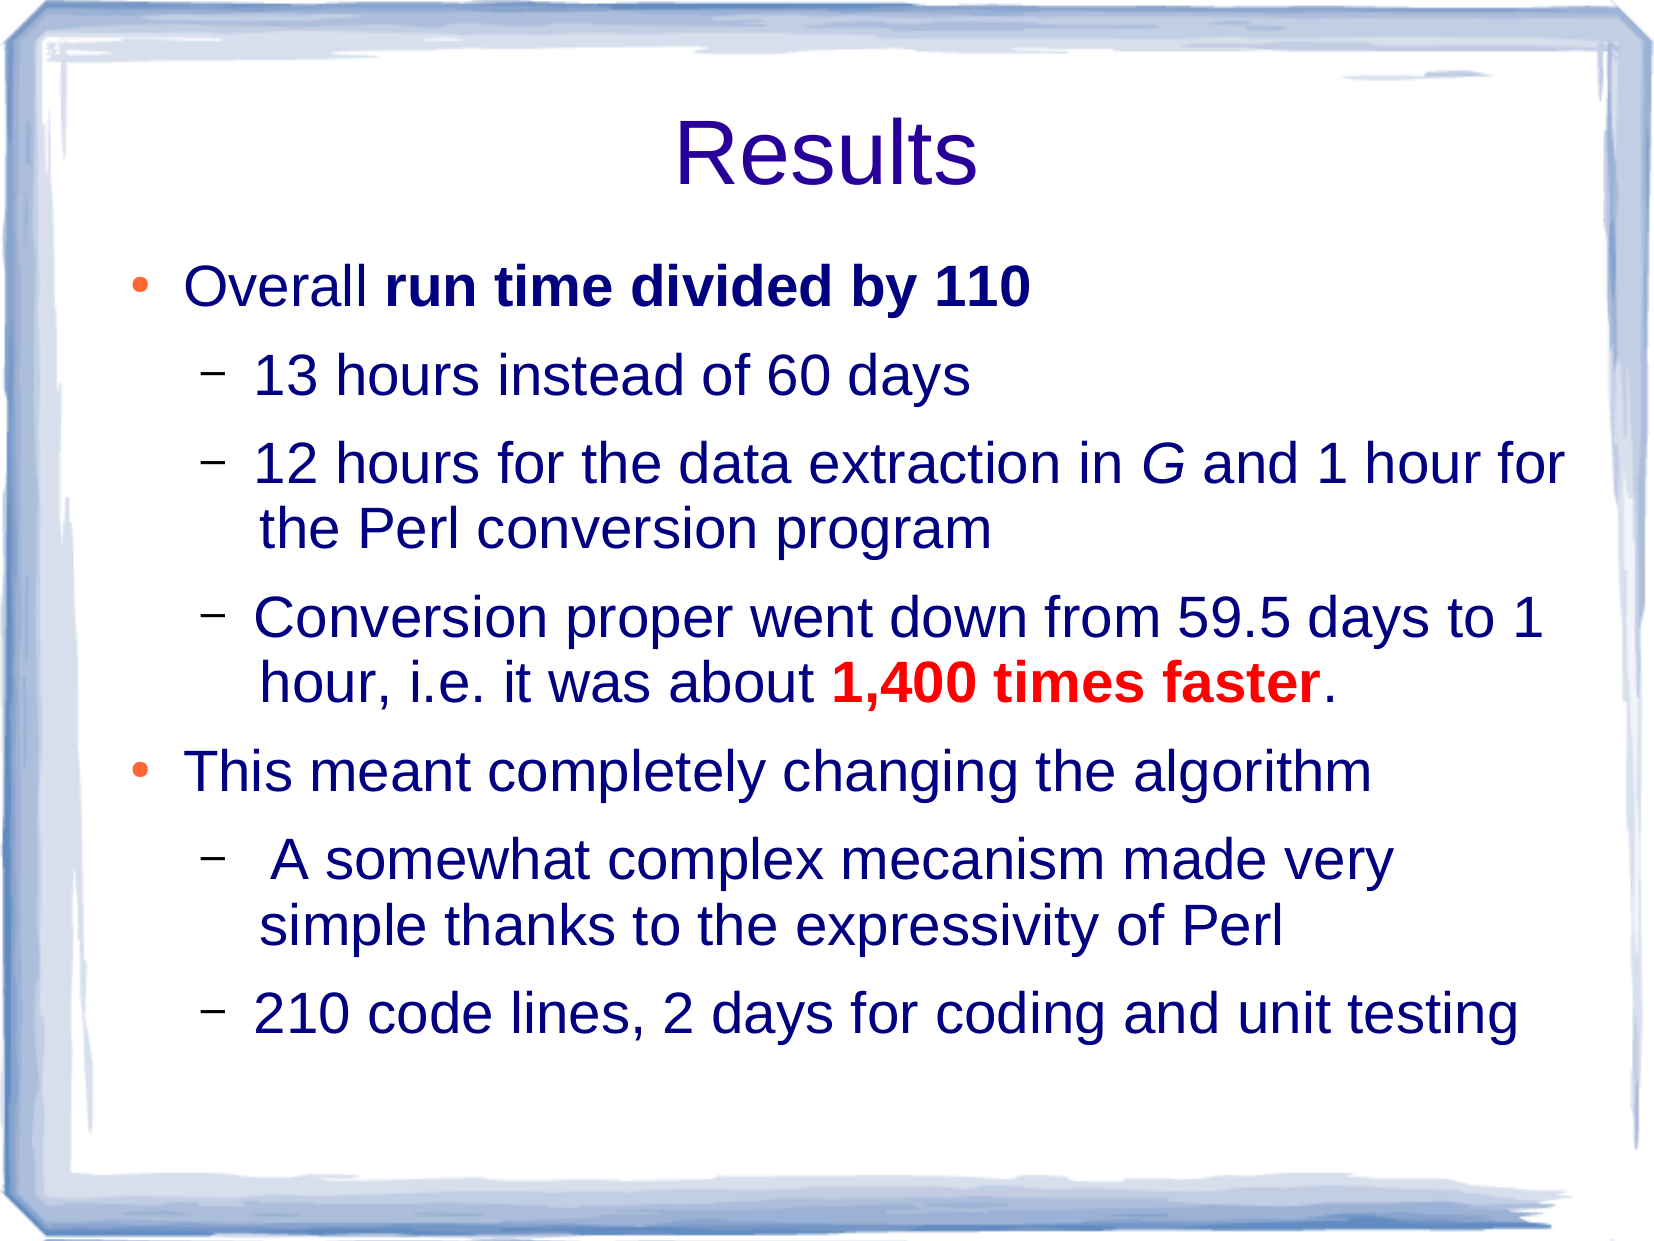

# Results
Overall run time divided by 110
13 hours instead of 60 days
12 hours for the data extraction in G and 1 hour for the Perl conversion program
Conversion proper went down from 59.5 days to 1 hour, i.e. it was about 1,400 times faster.
This meant completely changing the algorithm
 A somewhat complex mecanism made very simple thanks to the expressivity of Perl
210 code lines, 2 days for coding and unit testing